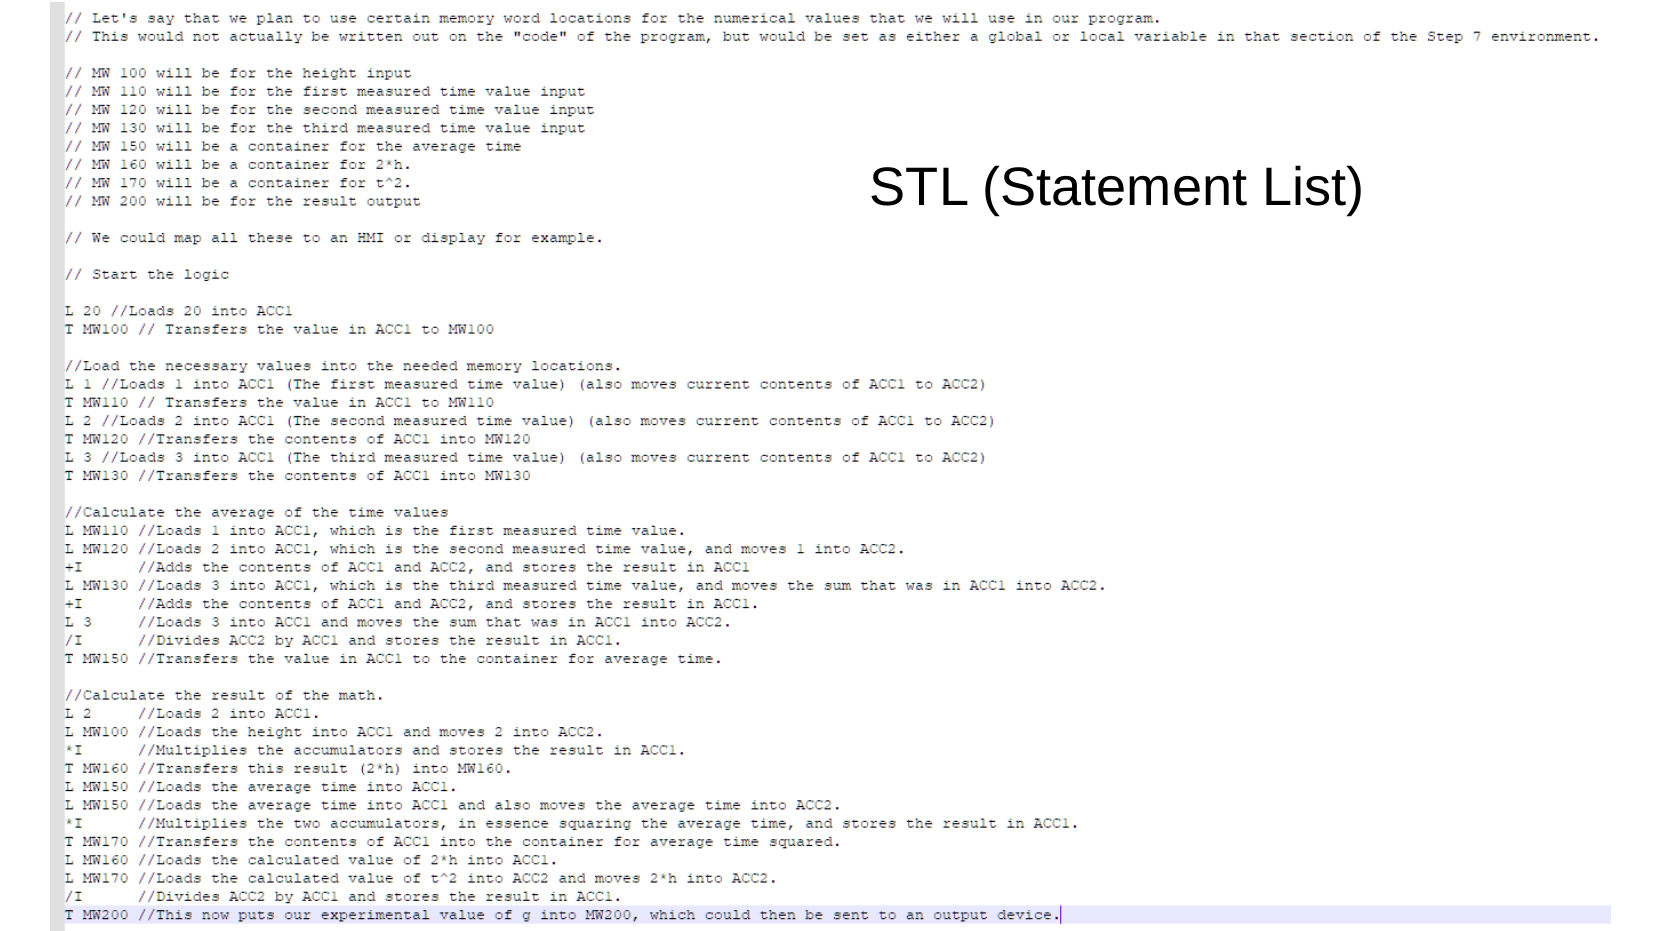

# STL
STL (Statement List)
I would love to show this in Step 7,
But I could easily show it in Notepad++.